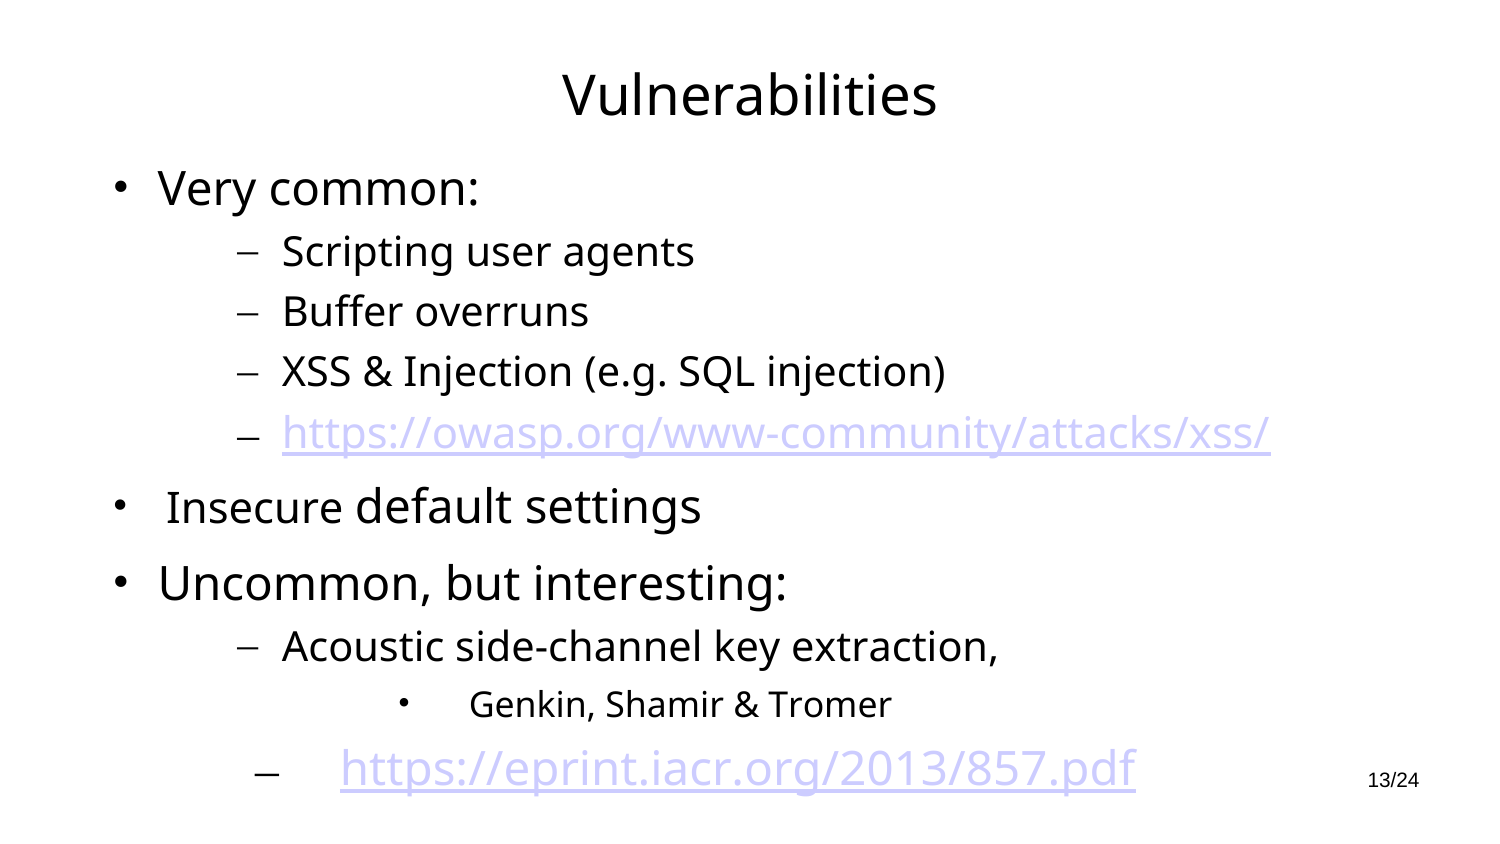

# Vulnerabilities
Very common:
Scripting user agents
Buffer overruns
XSS & Injection (e.g. SQL injection)
https://owasp.org/www-community/attacks/xss/
Insecure default settings
Uncommon, but interesting:
Acoustic side-channel key extraction,
Genkin, Shamir & Tromer
https://eprint.iacr.org/2013/857.pdf